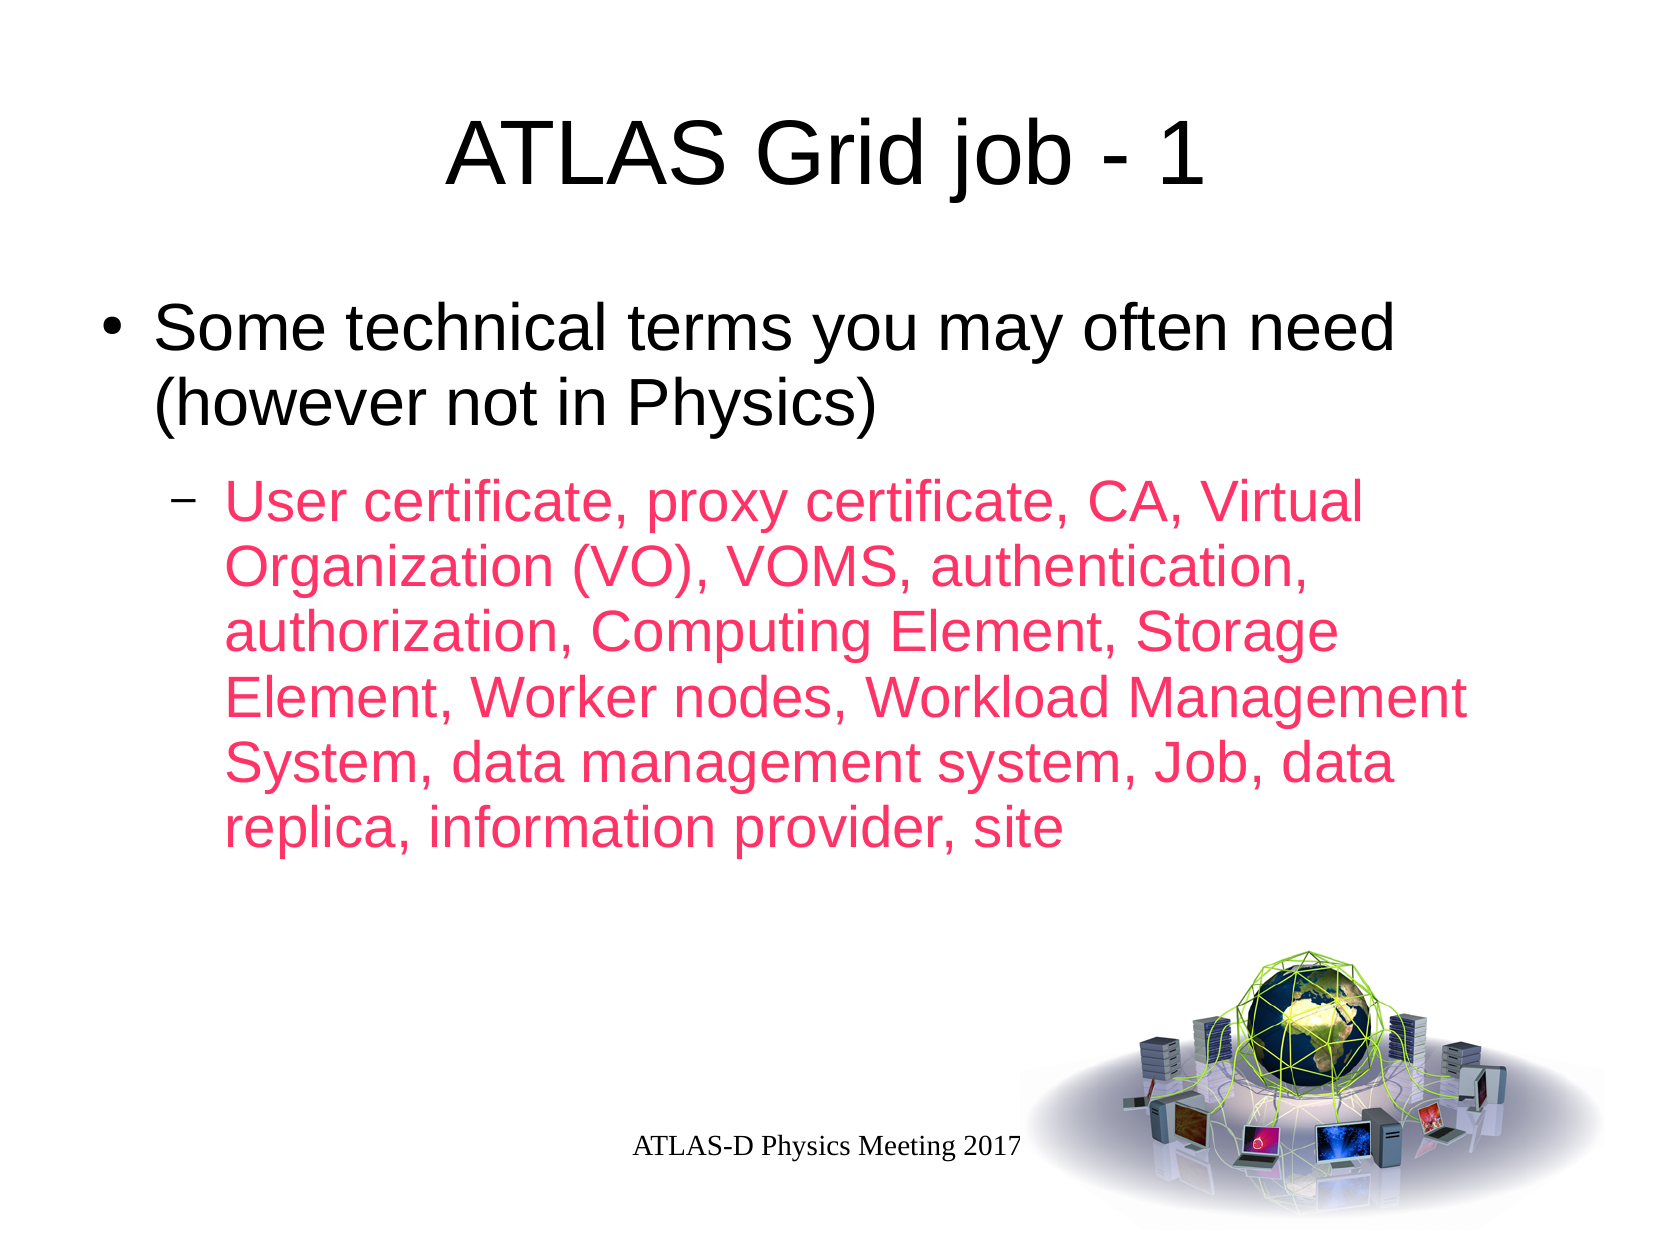

# ATLAS Grid job - 1
Some technical terms you may often need (however not in Physics)
User certificate, proxy certificate, CA, Virtual Organization (VO), VOMS, authentication, authorization, Computing Element, Storage Element, Worker nodes, Workload Management System, data management system, Job, data replica, information provider, site
ATLAS-D Physics Meeting 2017
17